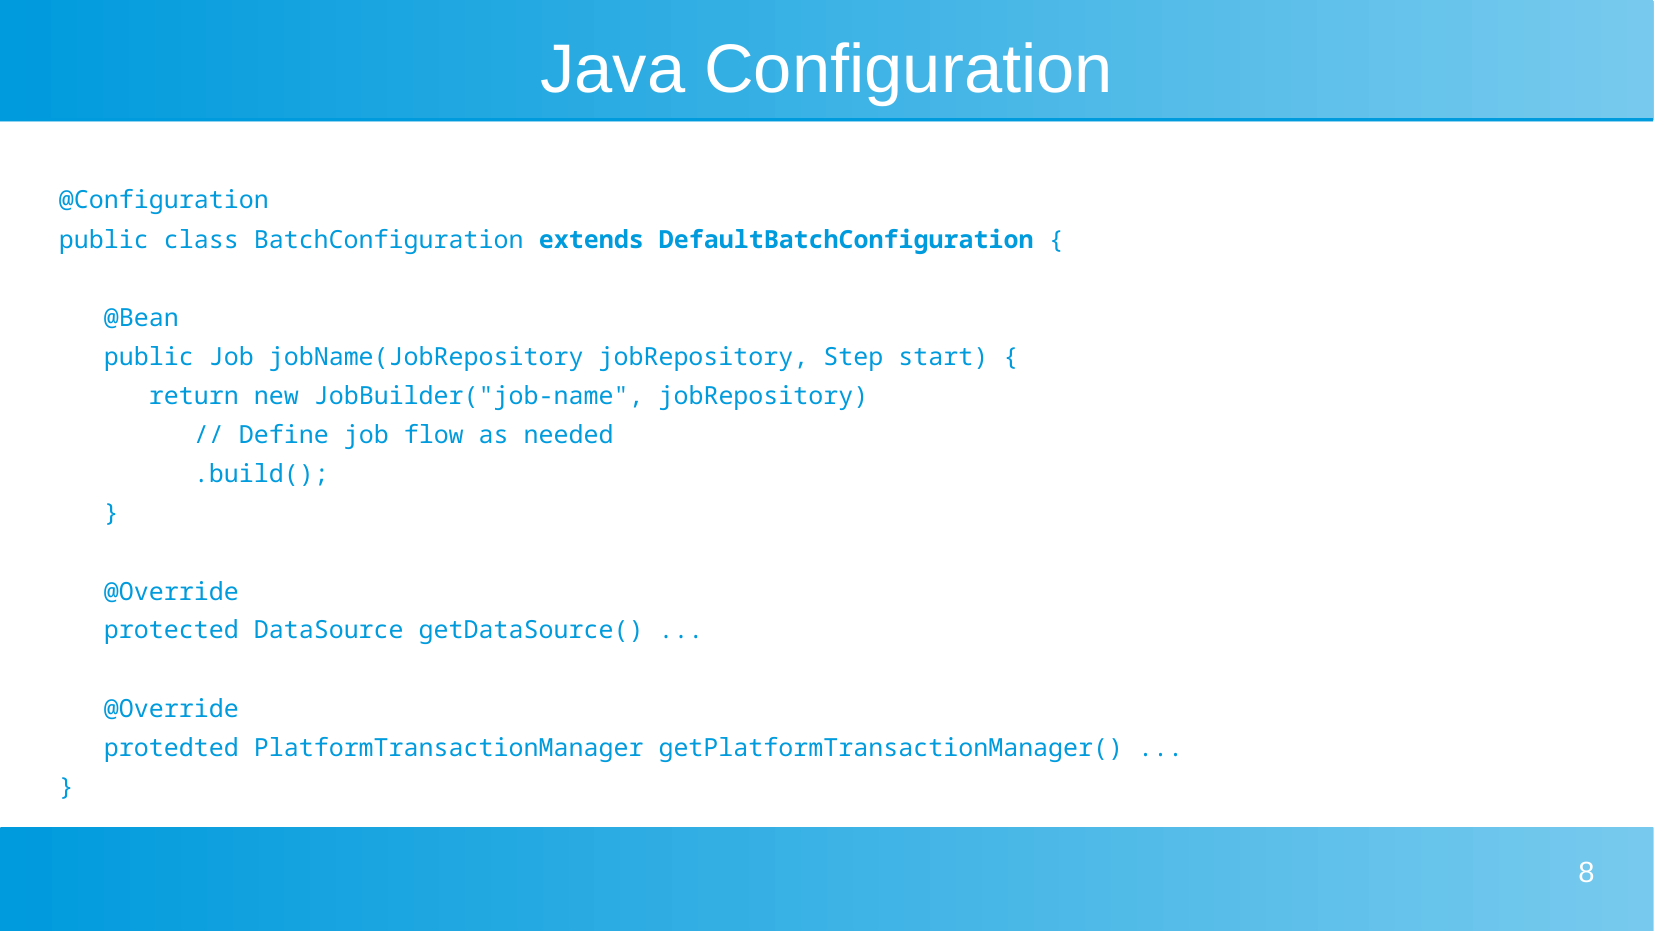

# Java Configuration
@Configuration
public class BatchConfiguration extends DefaultBatchConfiguration {
 @Bean
 public Job jobName(JobRepository jobRepository, Step start) {
 return new JobBuilder("job-name", jobRepository)
 // Define job flow as needed
 .build();
 }
 @Override
 protected DataSource getDataSource() ...
 @Override
 protedted PlatformTransactionManager getPlatformTransactionManager() ...
}
8